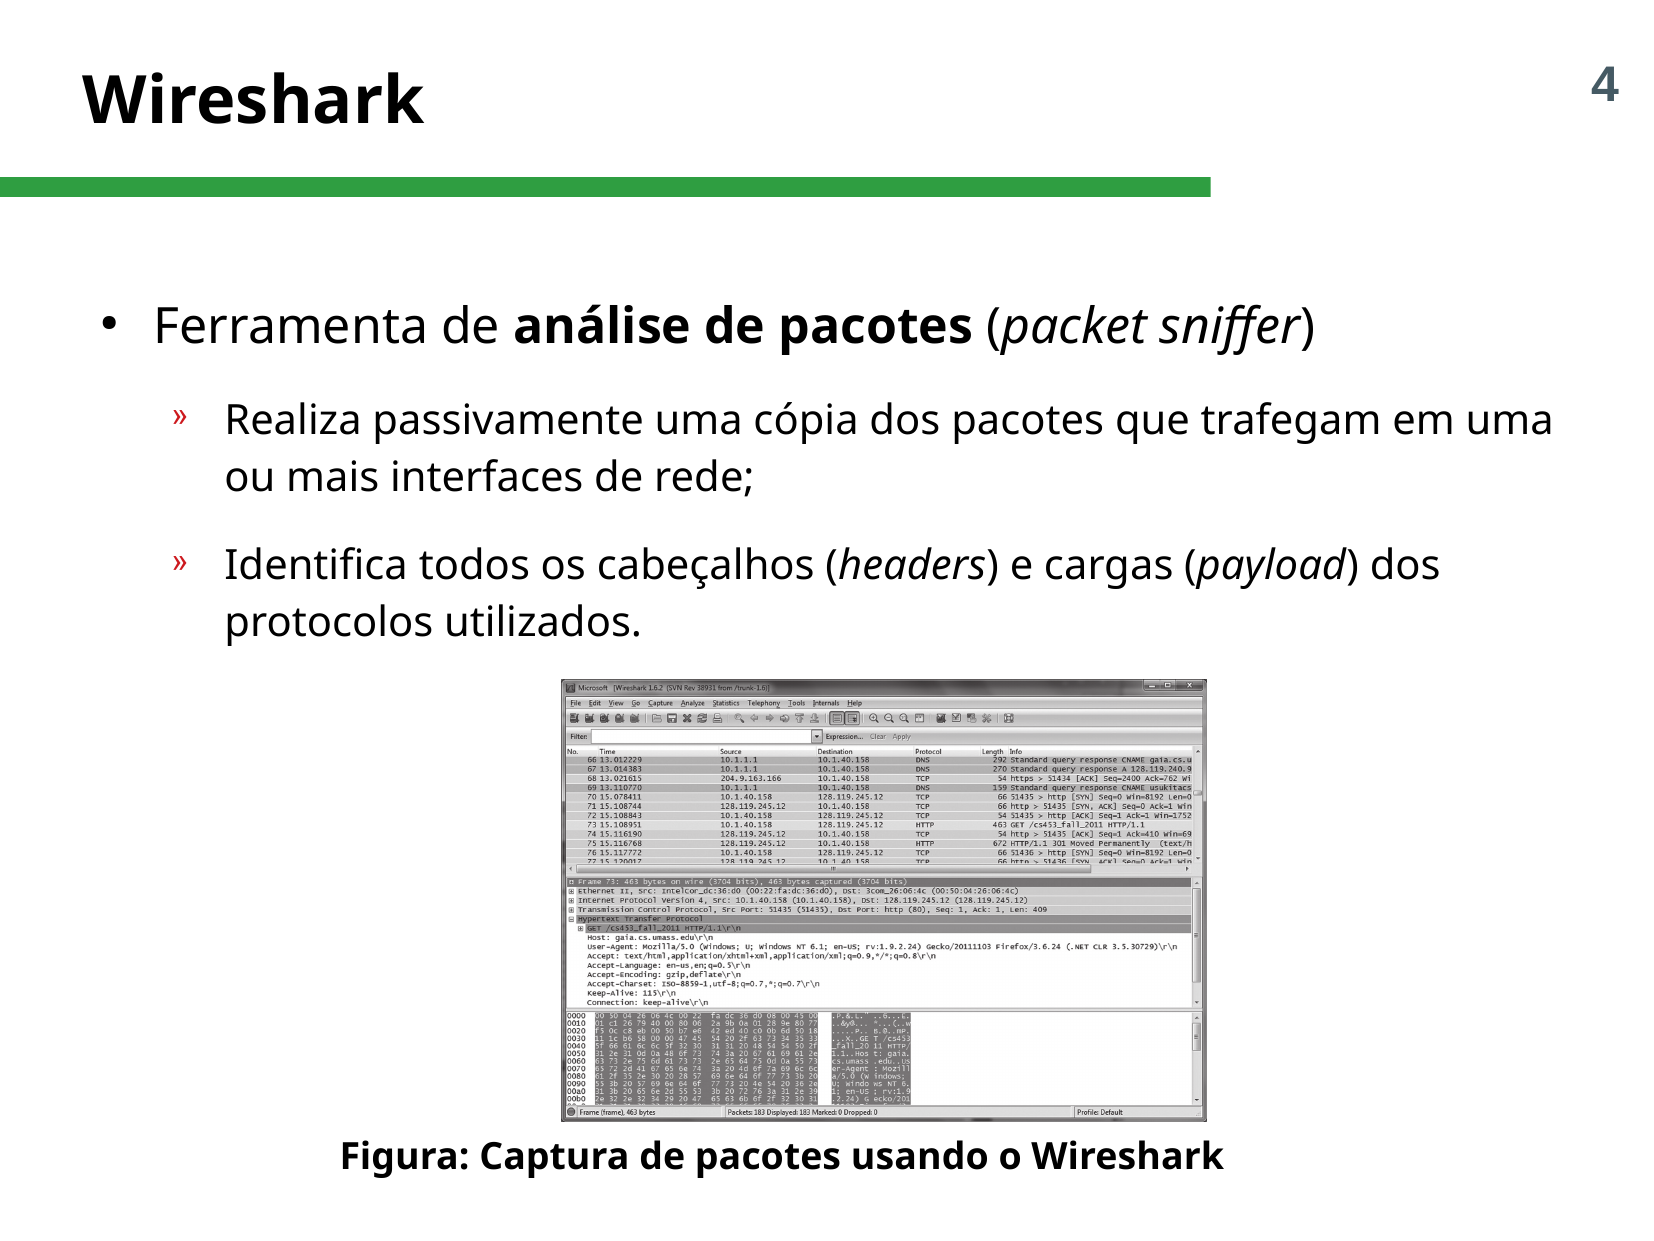

Wireshark
# Ferramenta de análise de pacotes (packet sniffer)
Realiza passivamente uma cópia dos pacotes que trafegam em uma ou mais interfaces de rede;
Identifica todos os cabeçalhos (headers) e cargas (payload) dos protocolos utilizados.
Figura: Captura de pacotes usando o Wireshark